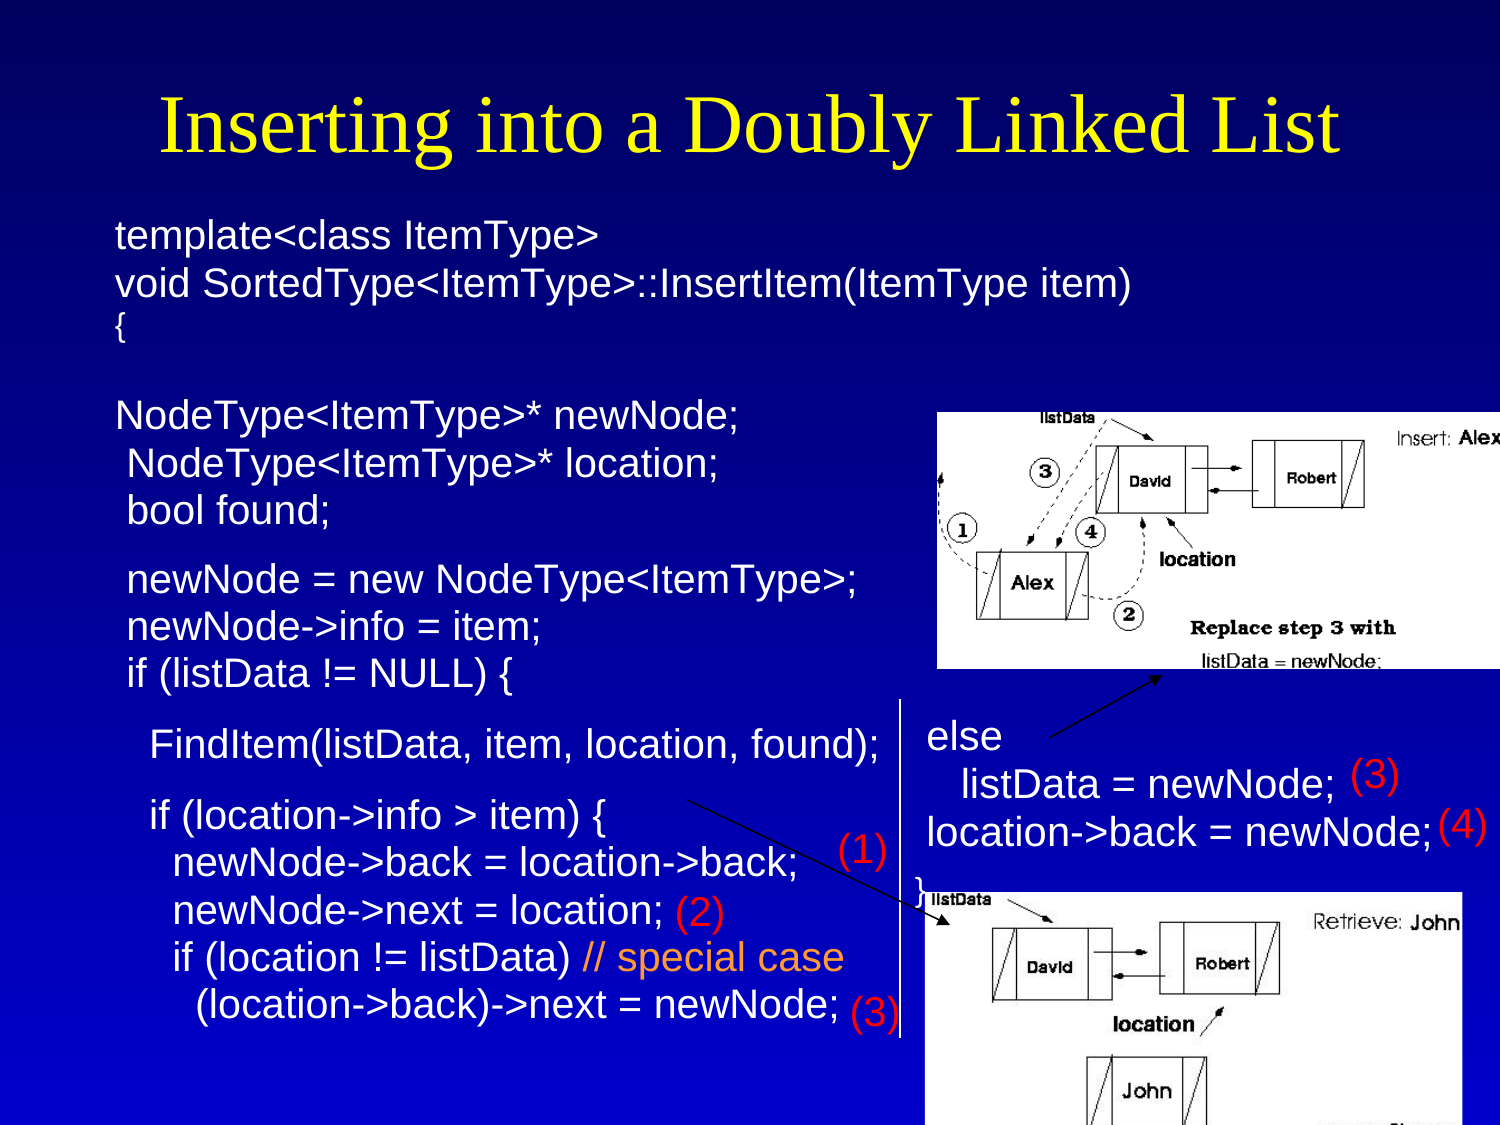

# Inserting into a Doubly Linked List
template<class ItemType>
void SortedType<ItemType>::InsertItem(ItemType item)
{
NodeType<ItemType>* newNode;
 NodeType<ItemType>* location;
 bool found;
 newNode = new NodeType<ItemType>;
 newNode->info = item;
 if (listData != NULL) {
 FindItem(listData, item, location, found);
 if (location->info > item) {
 newNode->back = location->back;
 newNode->next = location;
 if (location != listData) // special case
 (location->back)->next = newNode;
 else
 listData = newNode;
 location->back = newNode;
}
(3)
(4)
(1)
(2)
(3)